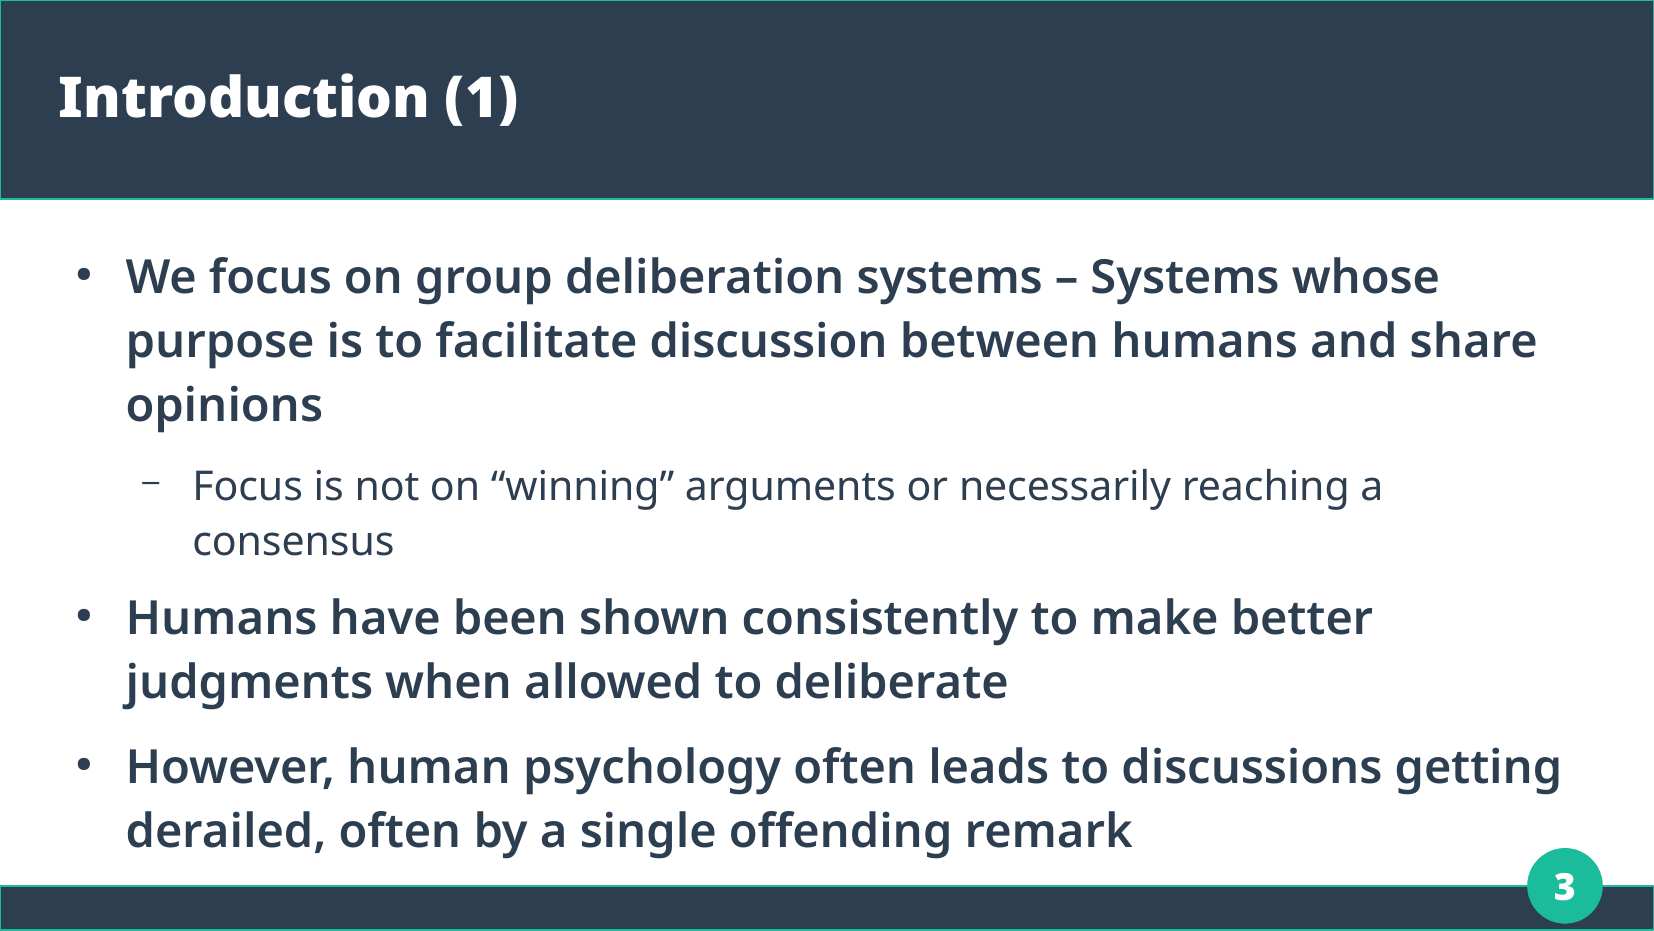

# Introduction (1)
We focus on group deliberation systems – Systems whose purpose is to facilitate discussion between humans and share opinions
Focus is not on “winning” arguments or necessarily reaching a consensus
Humans have been shown consistently to make better judgments when allowed to deliberate
However, human psychology often leads to discussions getting derailed, often by a single offending remark
3